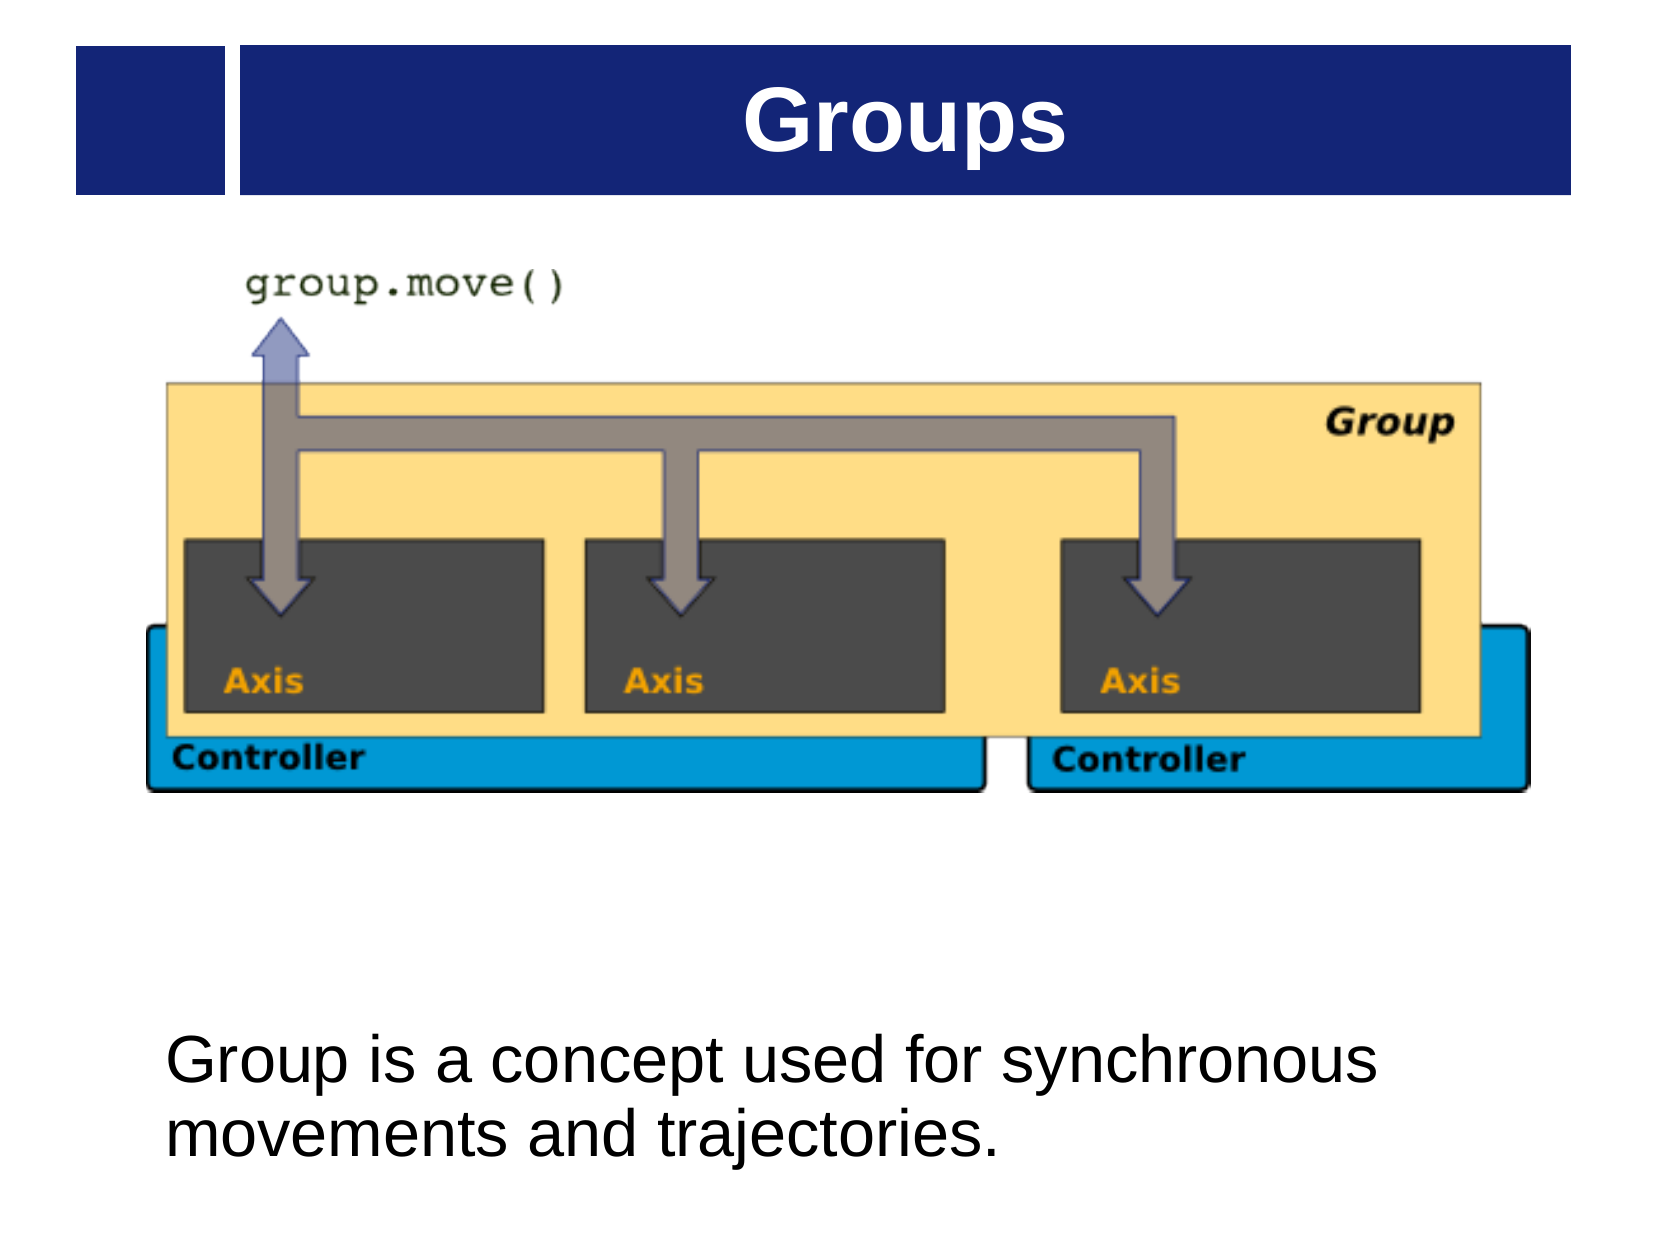

# Groups
Group is a concept used for synchronous movements and trajectories.